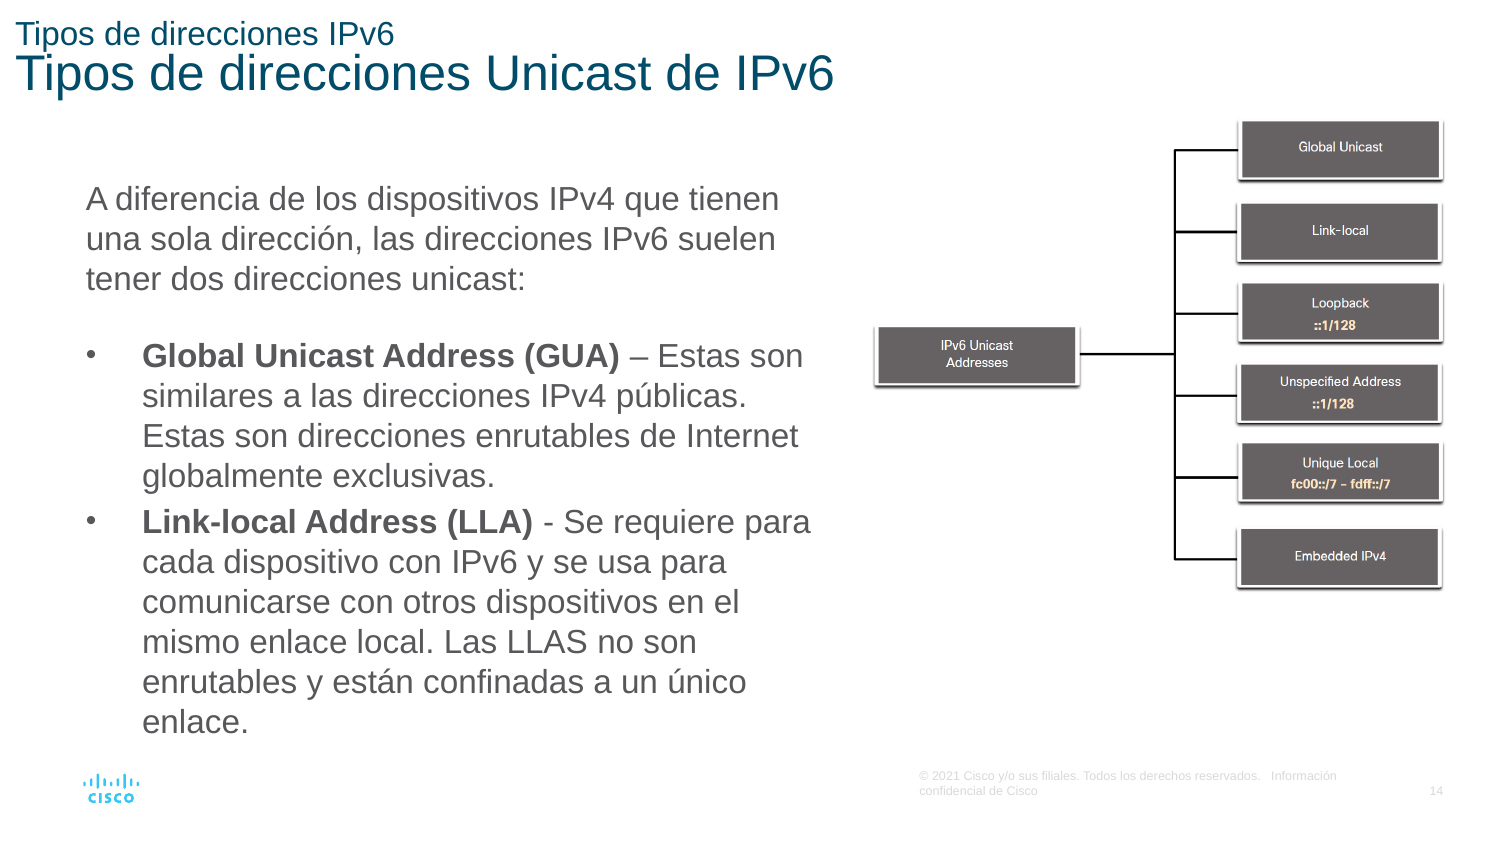

# Tipos de direcciones IPv6 Tipos de direcciones Unicast de IPv6
A diferencia de los dispositivos IPv4 que tienen una sola dirección, las direcciones IPv6 suelen tener dos direcciones unicast:
Global Unicast Address (GUA) – Estas son similares a las direcciones IPv4 públicas. Estas son direcciones enrutables de Internet globalmente exclusivas.
Link-local Address (LLA) - Se requiere para cada dispositivo con IPv6 y se usa para comunicarse con otros dispositivos en el mismo enlace local. Las LLAS no son enrutables y están confinadas a un único enlace.